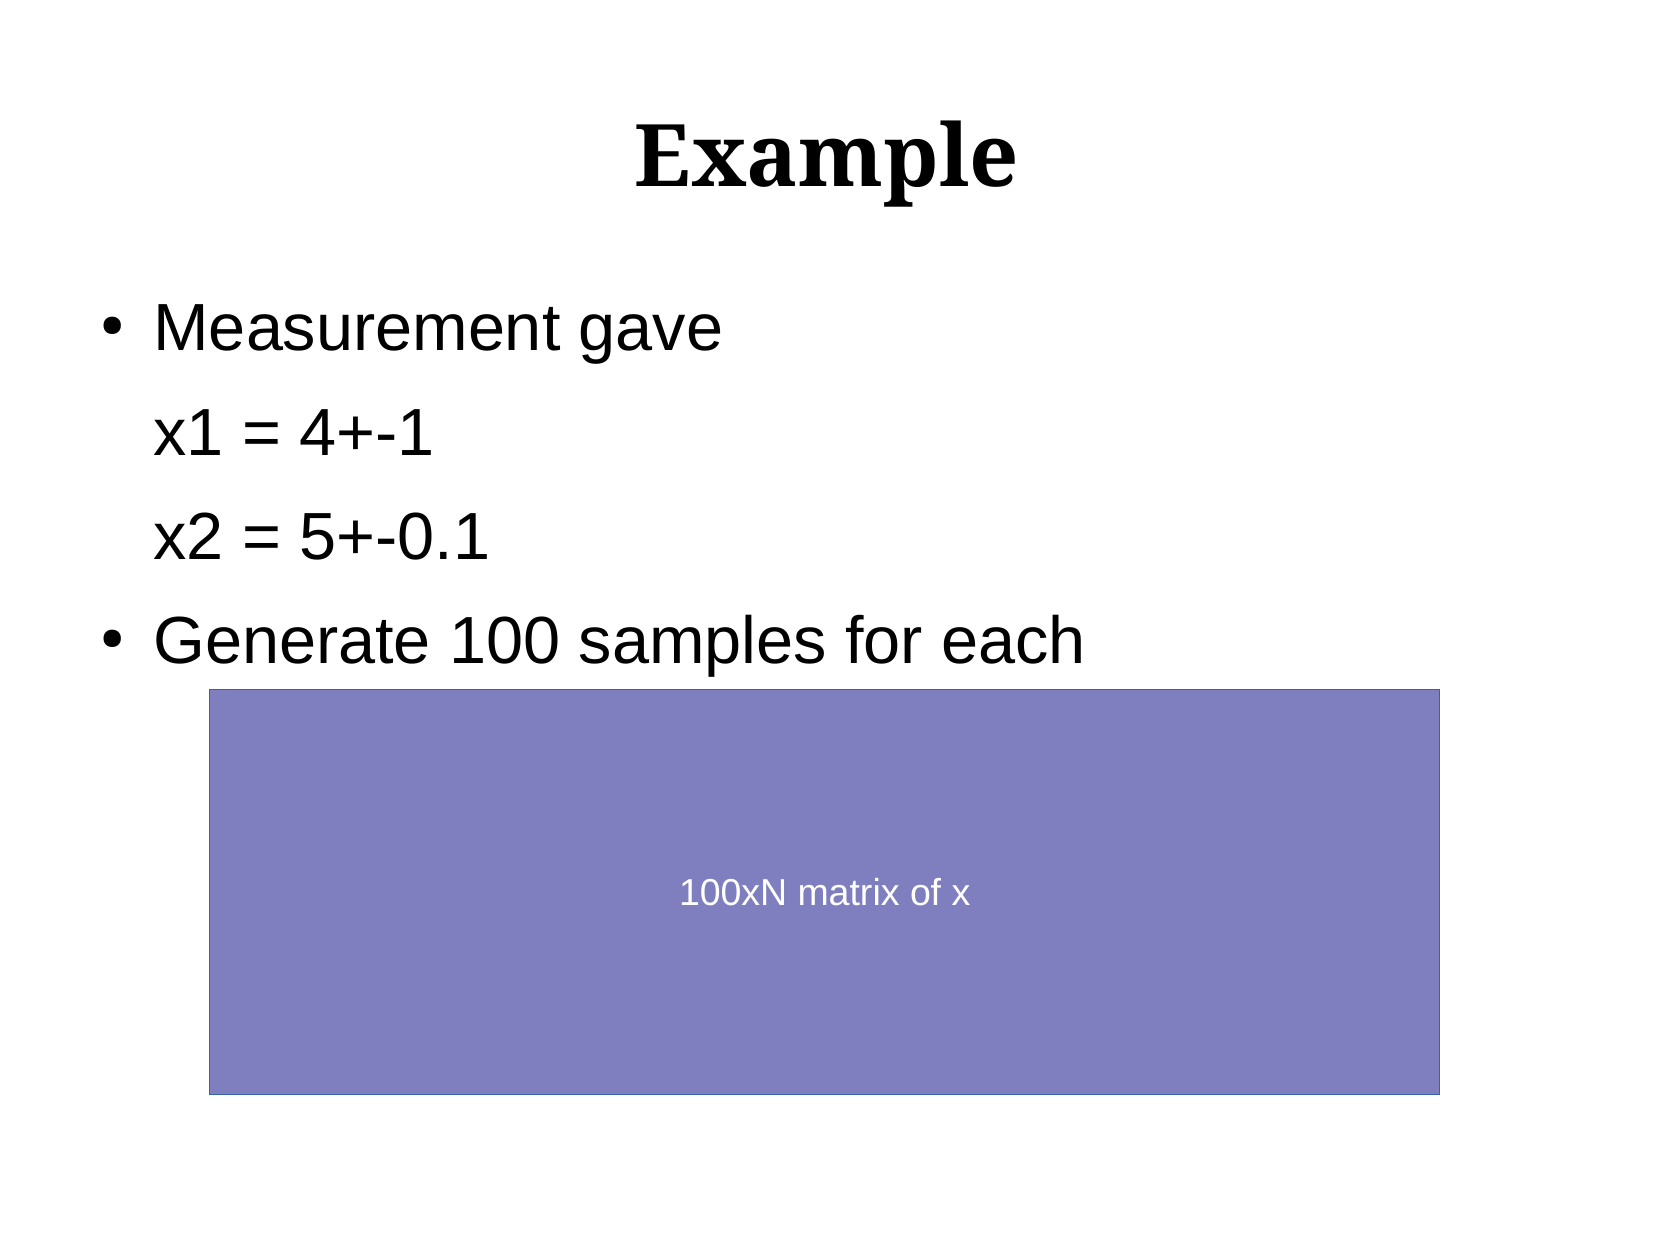

# Example
Measurement gave
x1 = 4+-1
x2 = 5+-0.1
Generate 100 samples for each
100xN matrix of x